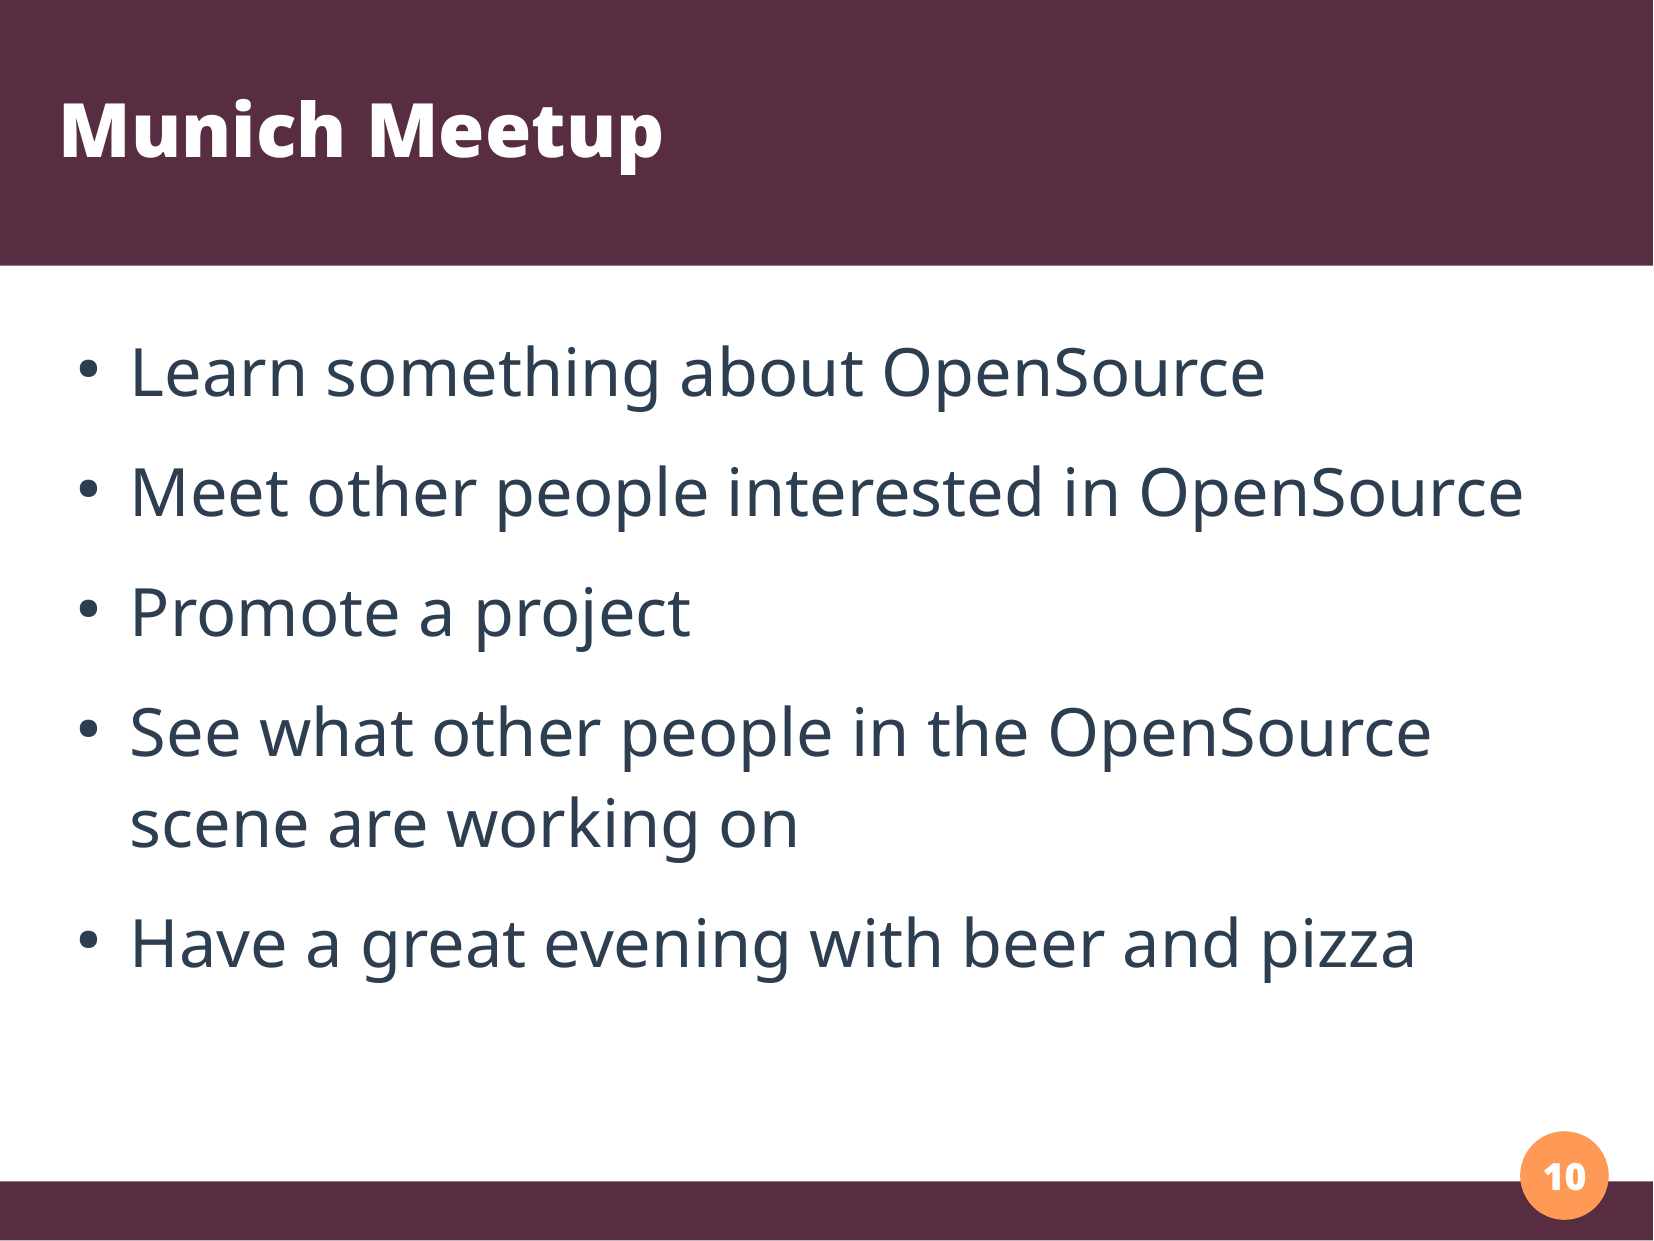

# Munich Meetup
Learn something about OpenSource
Meet other people interested in OpenSource
Promote a project
See what other people in the OpenSource scene are working on
Have a great evening with beer and pizza
10